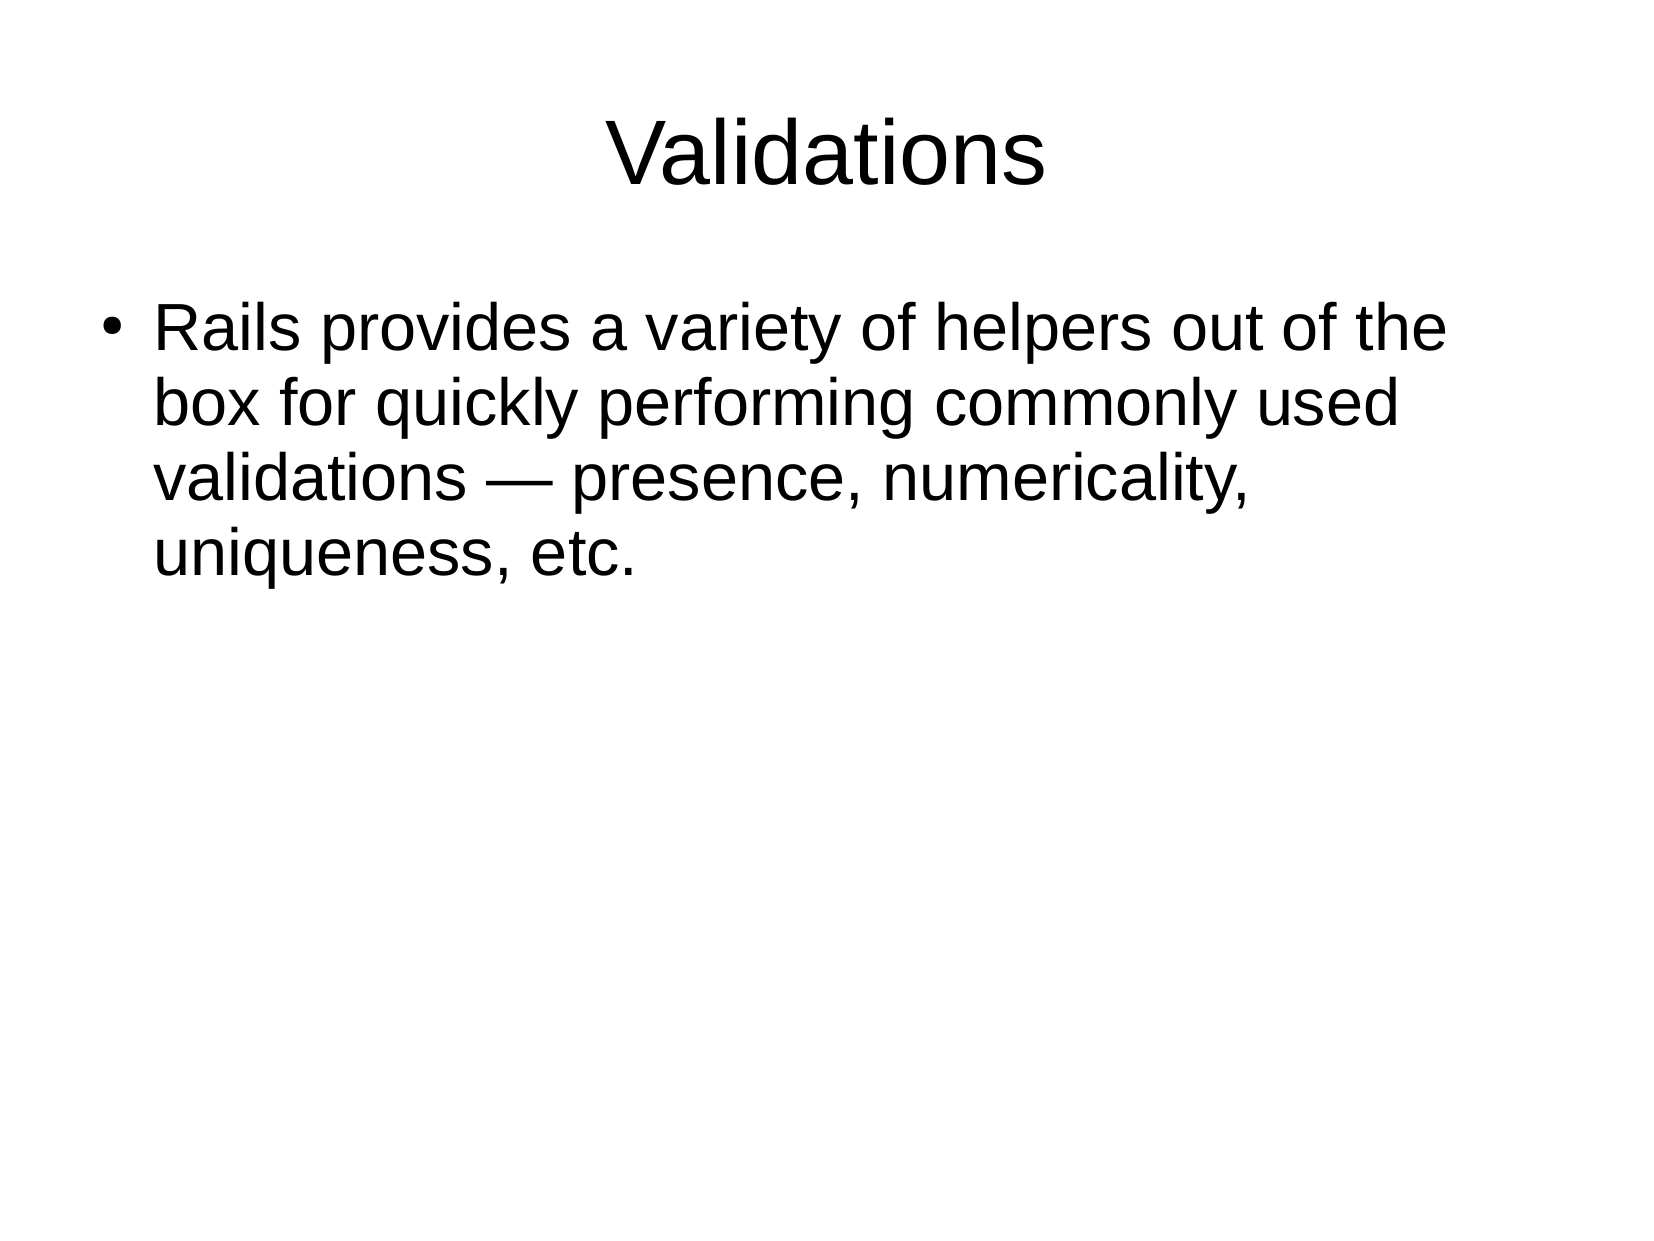

# Validations
Rails provides a variety of helpers out of the box for quickly performing commonly used validations — presence, numericality, uniqueness, etc.